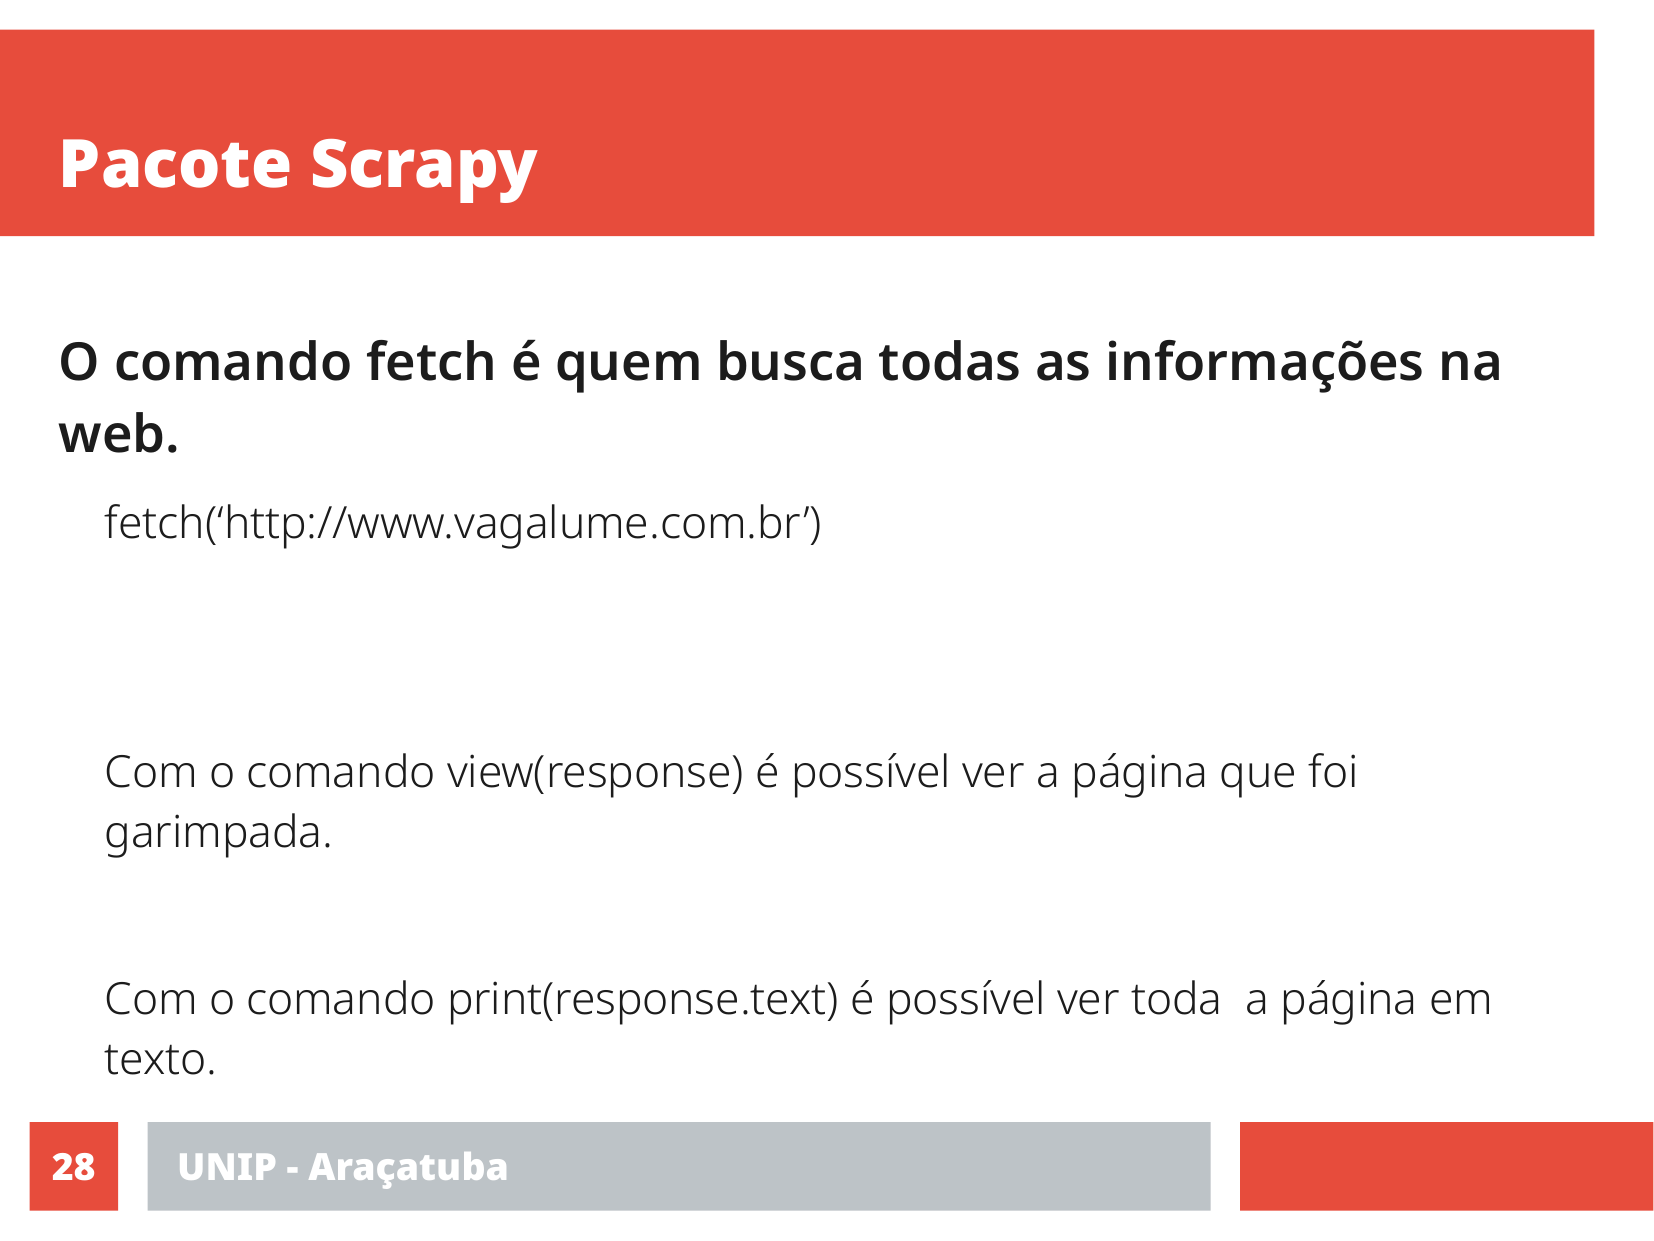

# Pacote Scrapy
O comando fetch é quem busca todas as informações na web.
fetch(‘http://www.vagalume.com.br’)
Com o comando view(response) é possível ver a página que foi garimpada.
Com o comando print(response.text) é possível ver toda a página em texto.
28
UNIP - Araçatuba